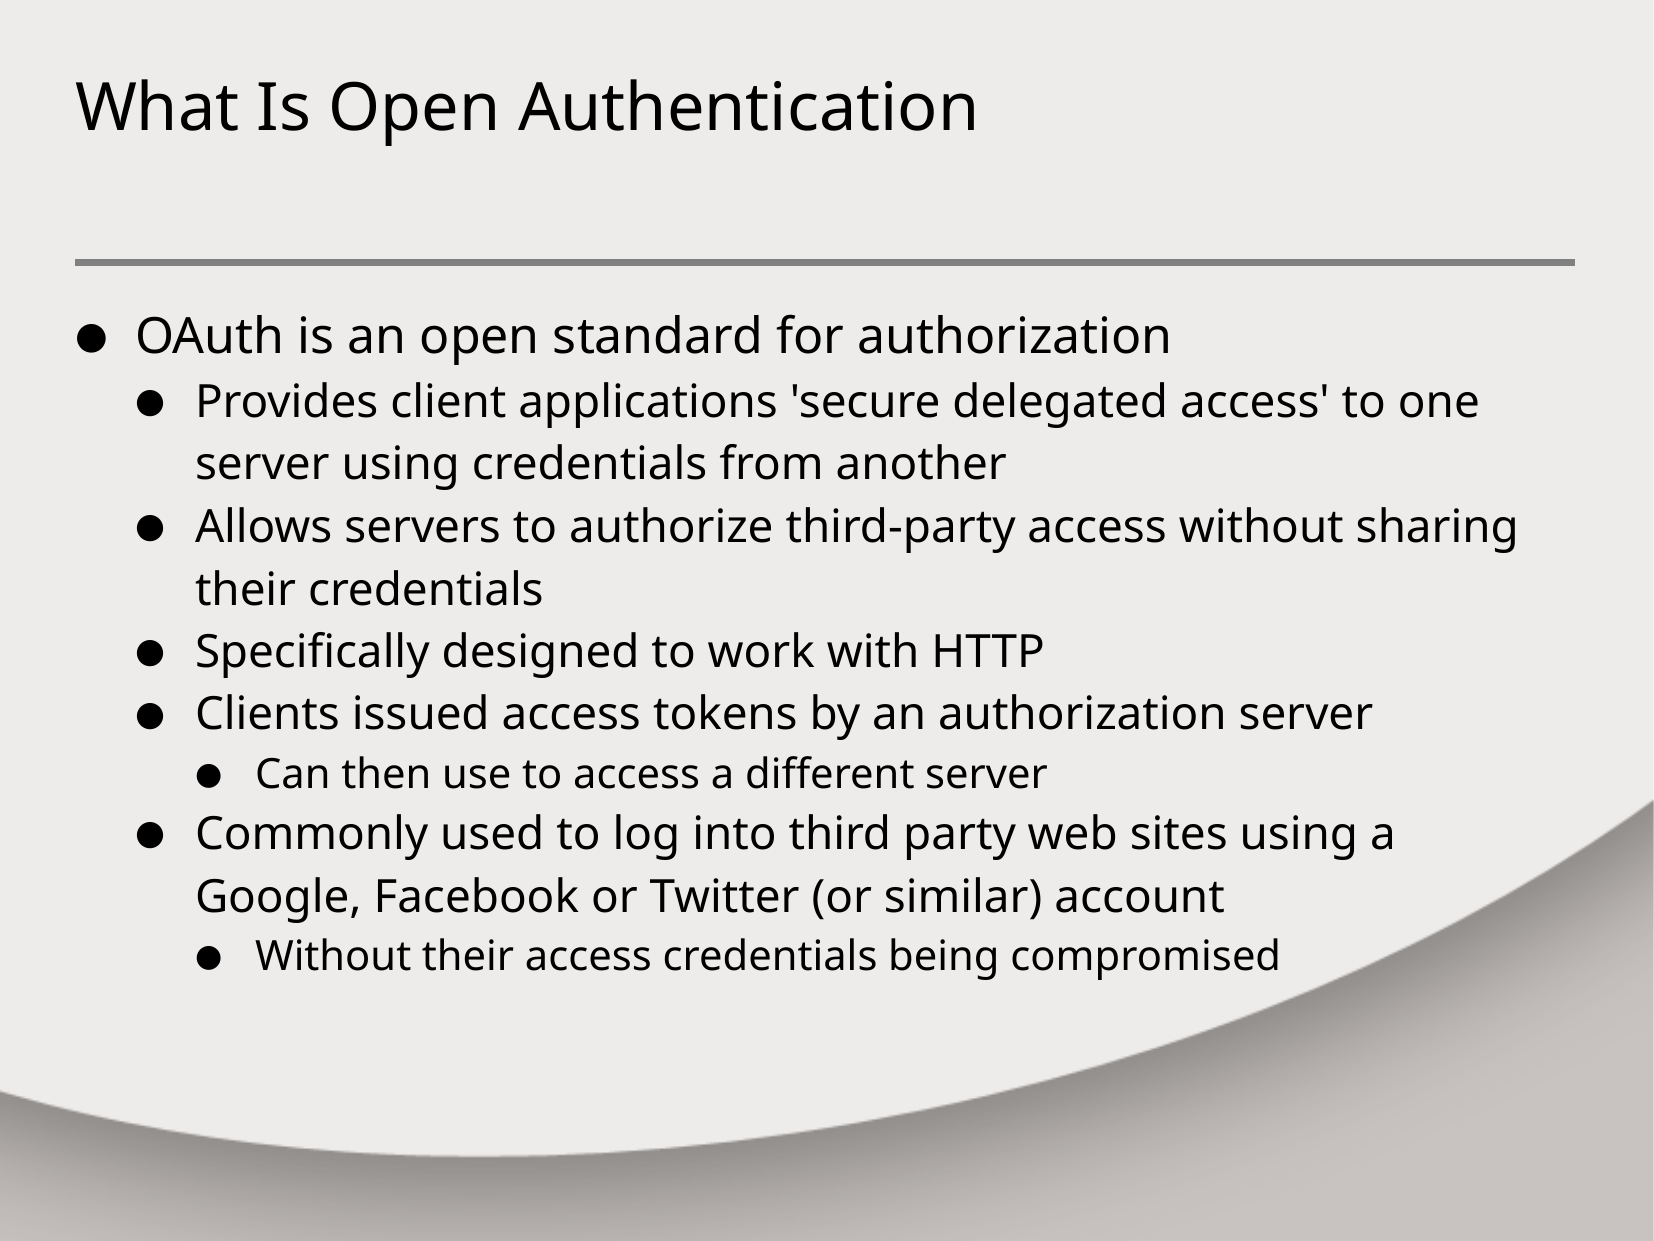

# What Is Open Authentication
OAuth is an open standard for authorization
Provides client applications 'secure delegated access' to one server using credentials from another
Allows servers to authorize third-party access without sharing their credentials
Specifically designed to work with HTTP
Clients issued access tokens by an authorization server
Can then use to access a different server
Commonly used to log into third party web sites using a Google, Facebook or Twitter (or similar) account
Without their access credentials being compromised